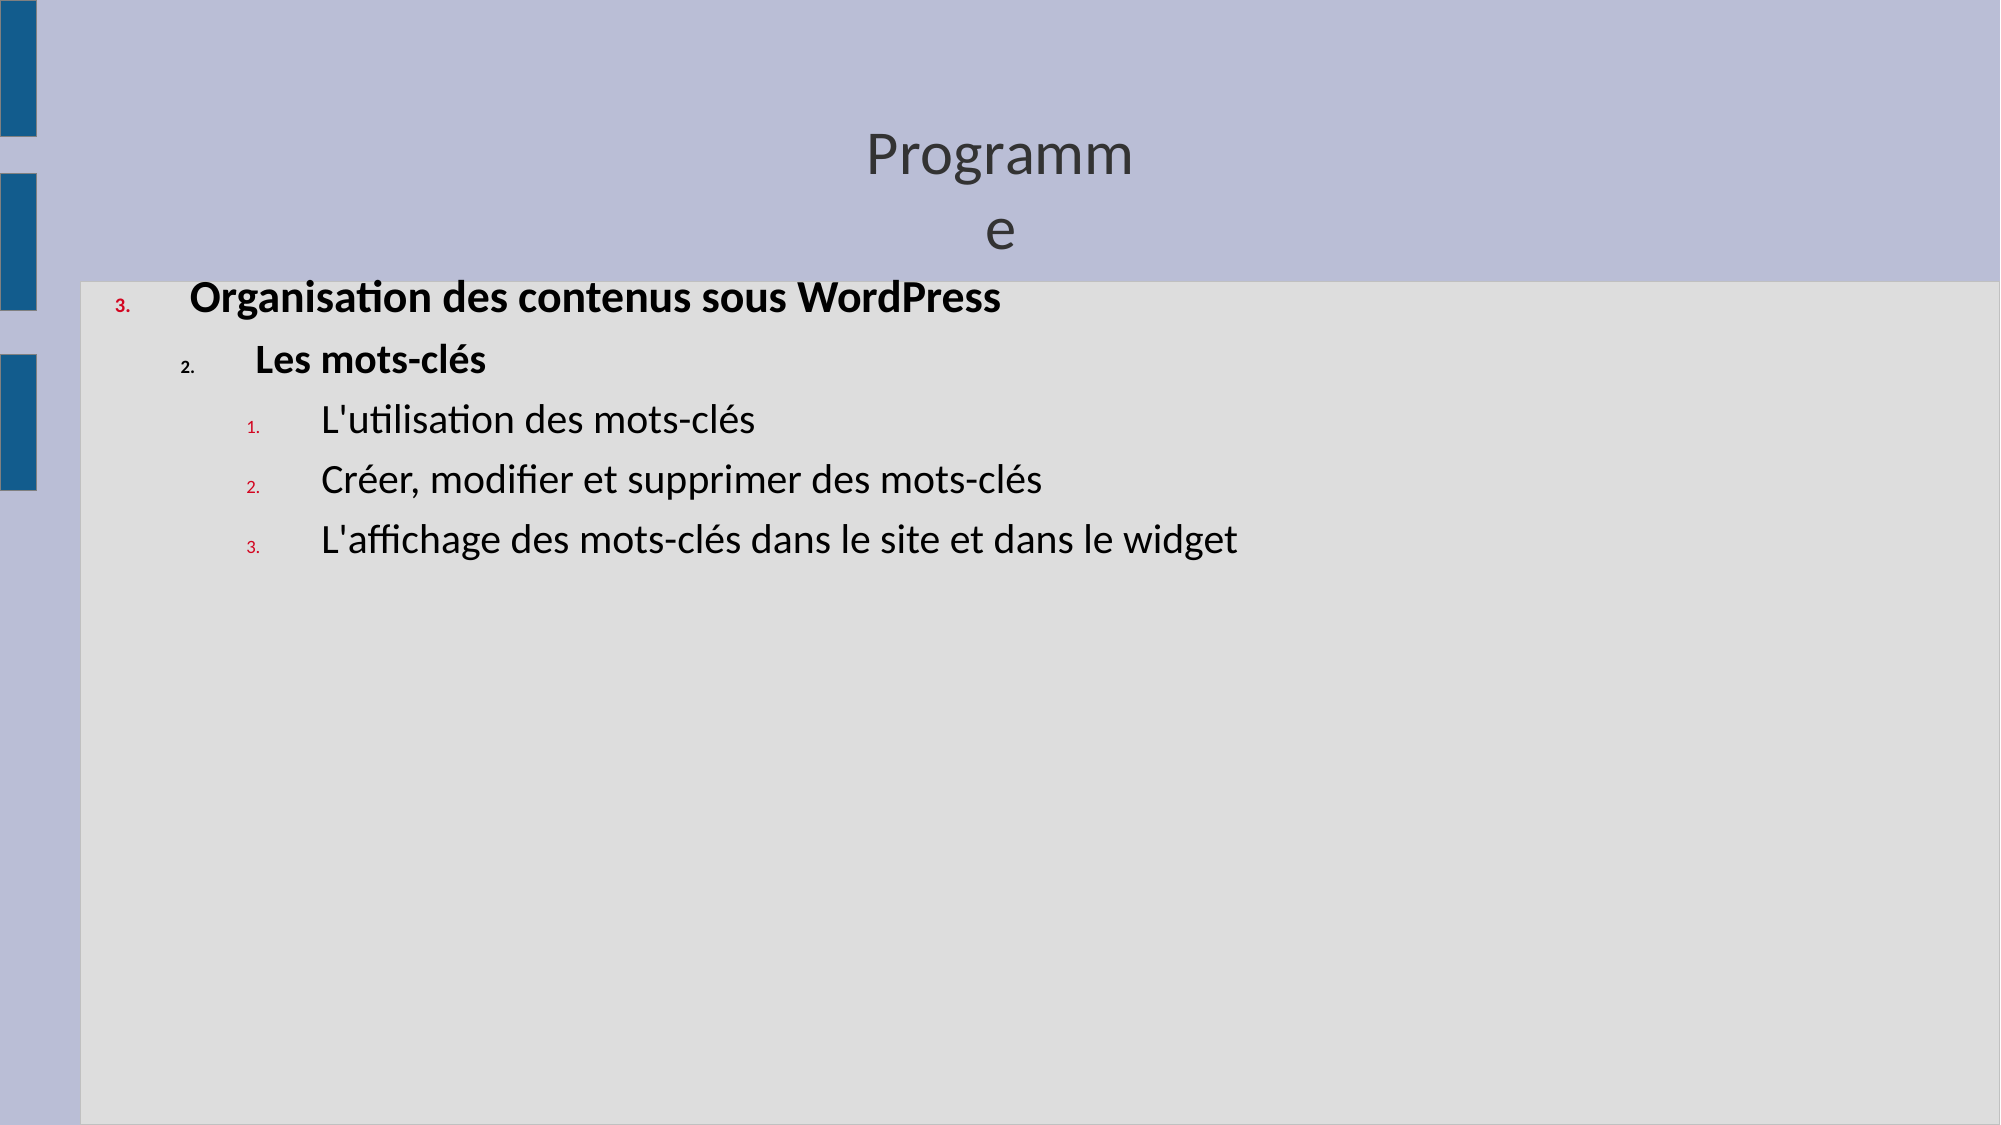

# Programme
Organisation des contenus sous WordPress
Les mots-clés
L'utilisation des mots-clés
Créer, modifier et supprimer des mots-clés
L'affichage des mots-clés dans le site et dans le widget